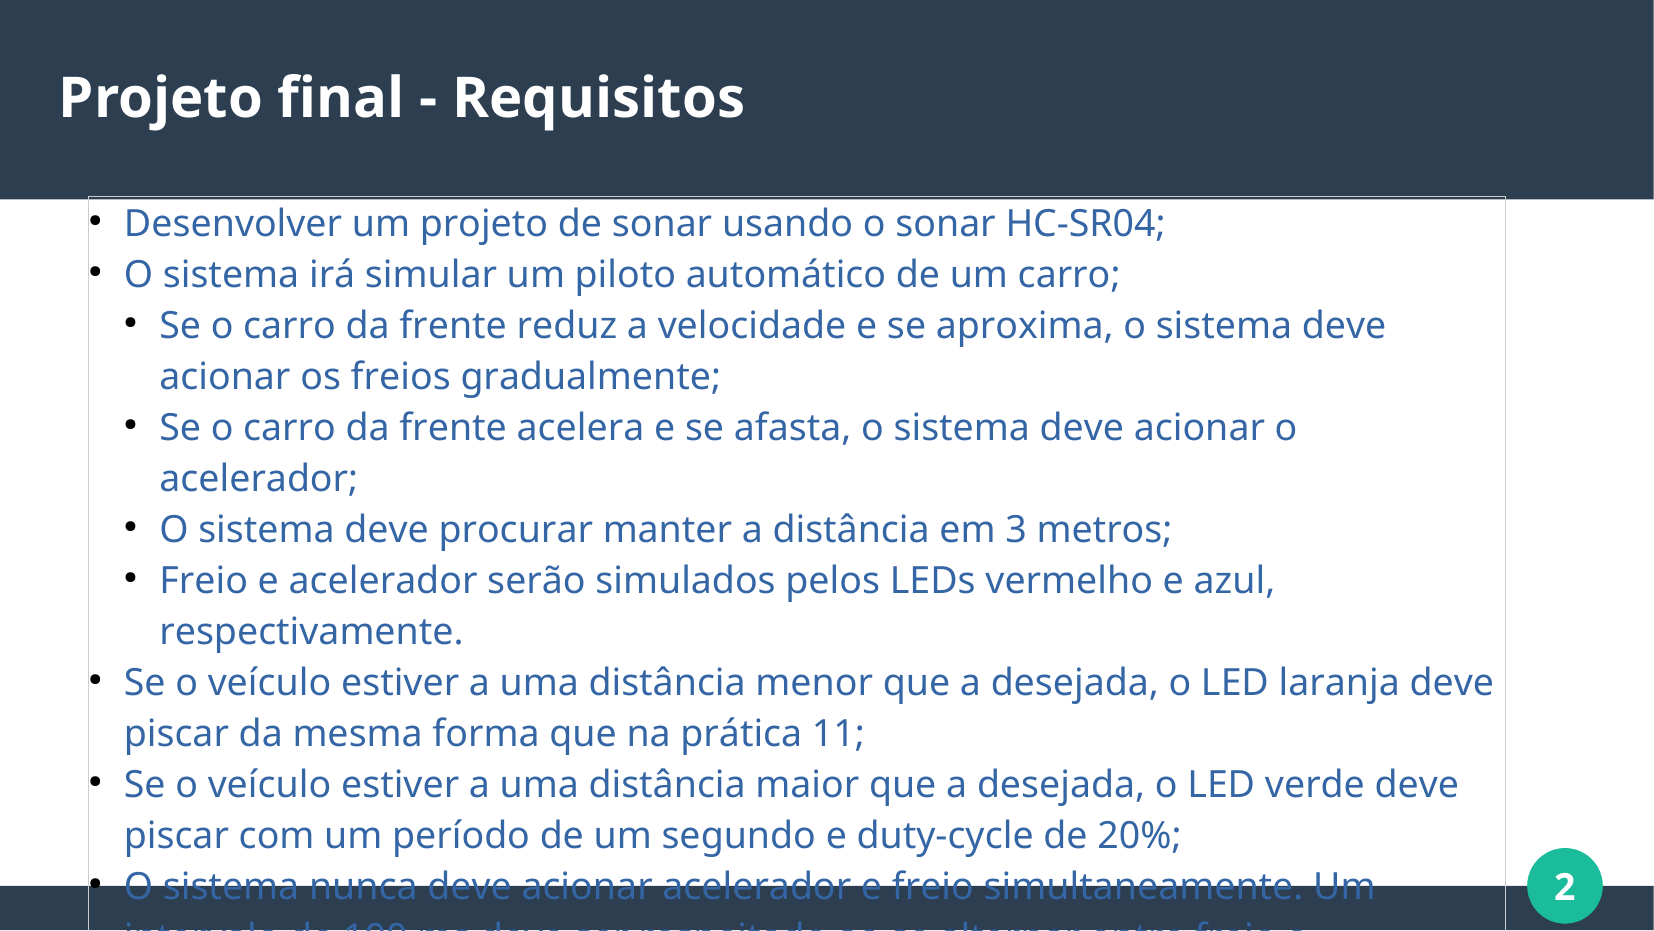

# Projeto final - Requisitos
Desenvolver um projeto de sonar usando o sonar HC-SR04;
O sistema irá simular um piloto automático de um carro;
Se o carro da frente reduz a velocidade e se aproxima, o sistema deve acionar os freios gradualmente;
Se o carro da frente acelera e se afasta, o sistema deve acionar o acelerador;
O sistema deve procurar manter a distância em 3 metros;
Freio e acelerador serão simulados pelos LEDs vermelho e azul, respectivamente.
Se o veículo estiver a uma distância menor que a desejada, o LED laranja deve piscar da mesma forma que na prática 11;
Se o veículo estiver a uma distância maior que a desejada, o LED verde deve piscar com um período de um segundo e duty-cycle de 20%;
O sistema nunca deve acionar acelerador e freio simultaneamente. Um intervalo de 100 ms deve ser respeitado ao se alternar entre freio e acelerador